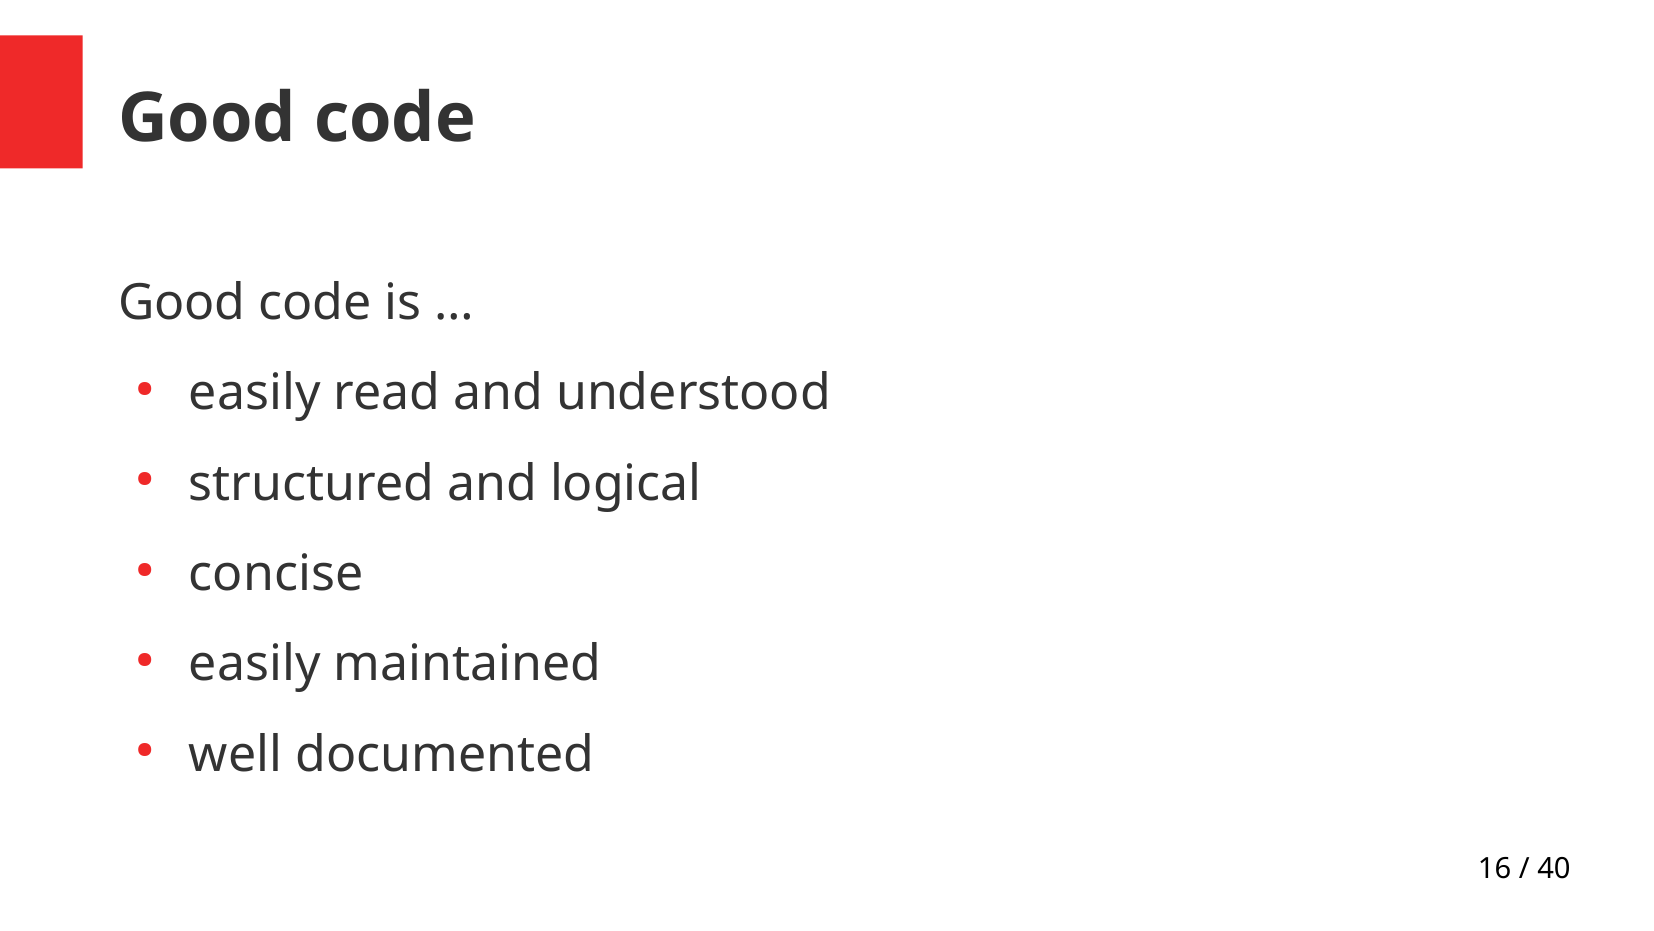

# Good code
Good code is …
easily read and understood
structured and logical
concise
easily maintained
well documented
16